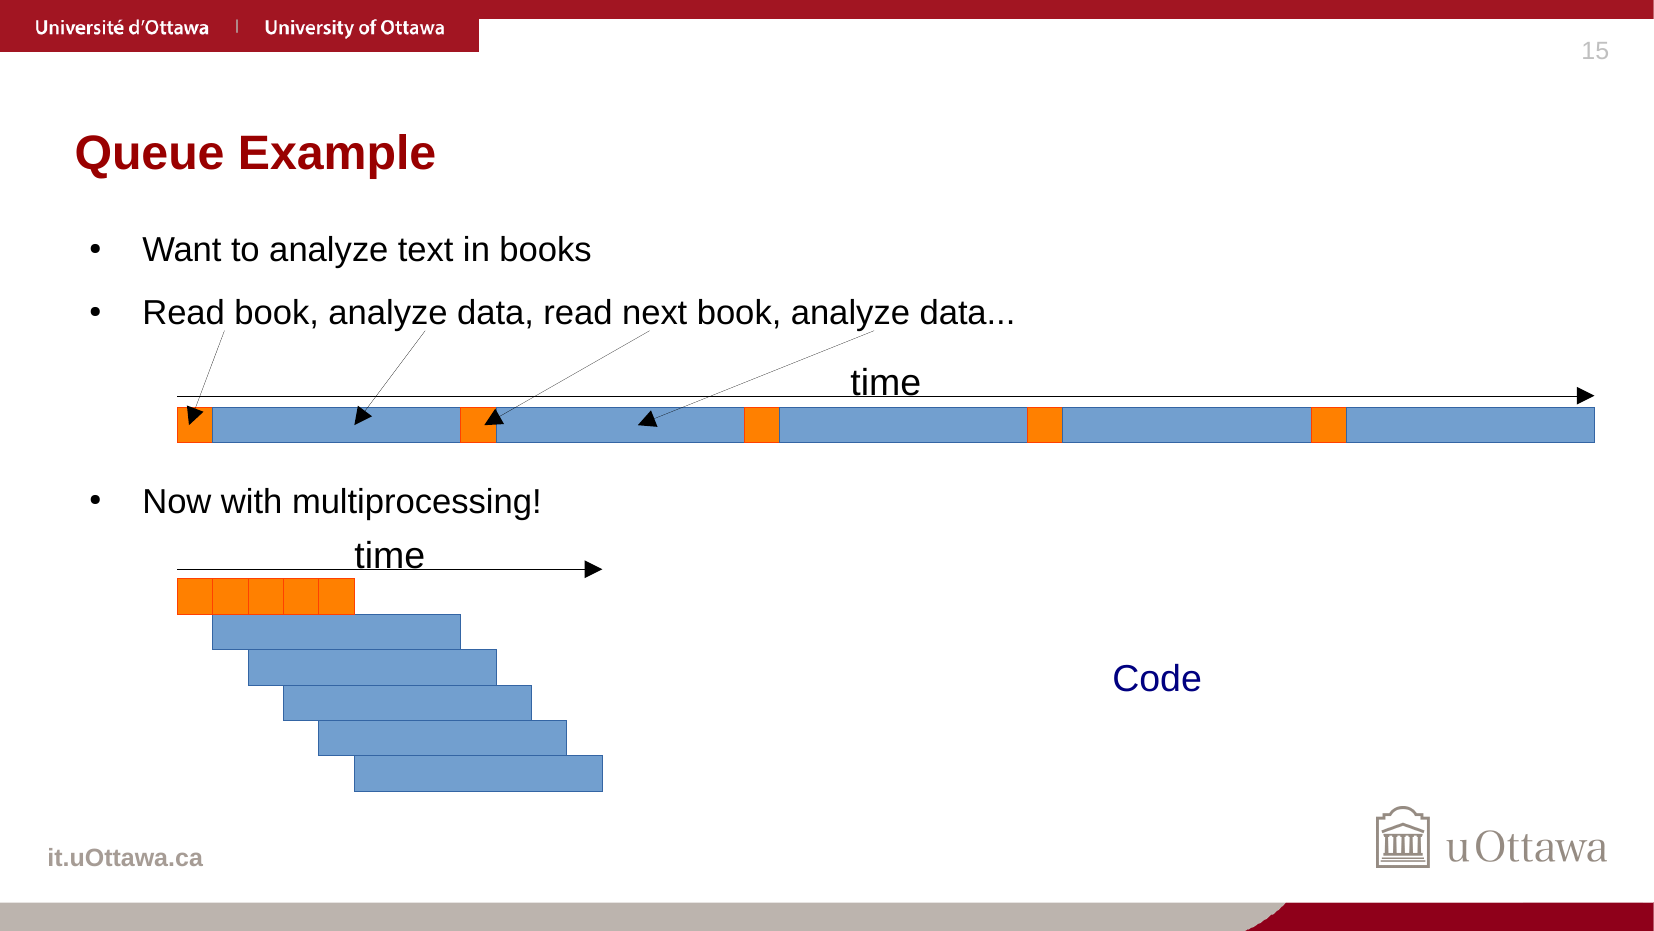

# Queue Example
Want to analyze text in books
Read book, analyze data, read next book, analyze data...
Now with multiprocessing!
time
time
Code